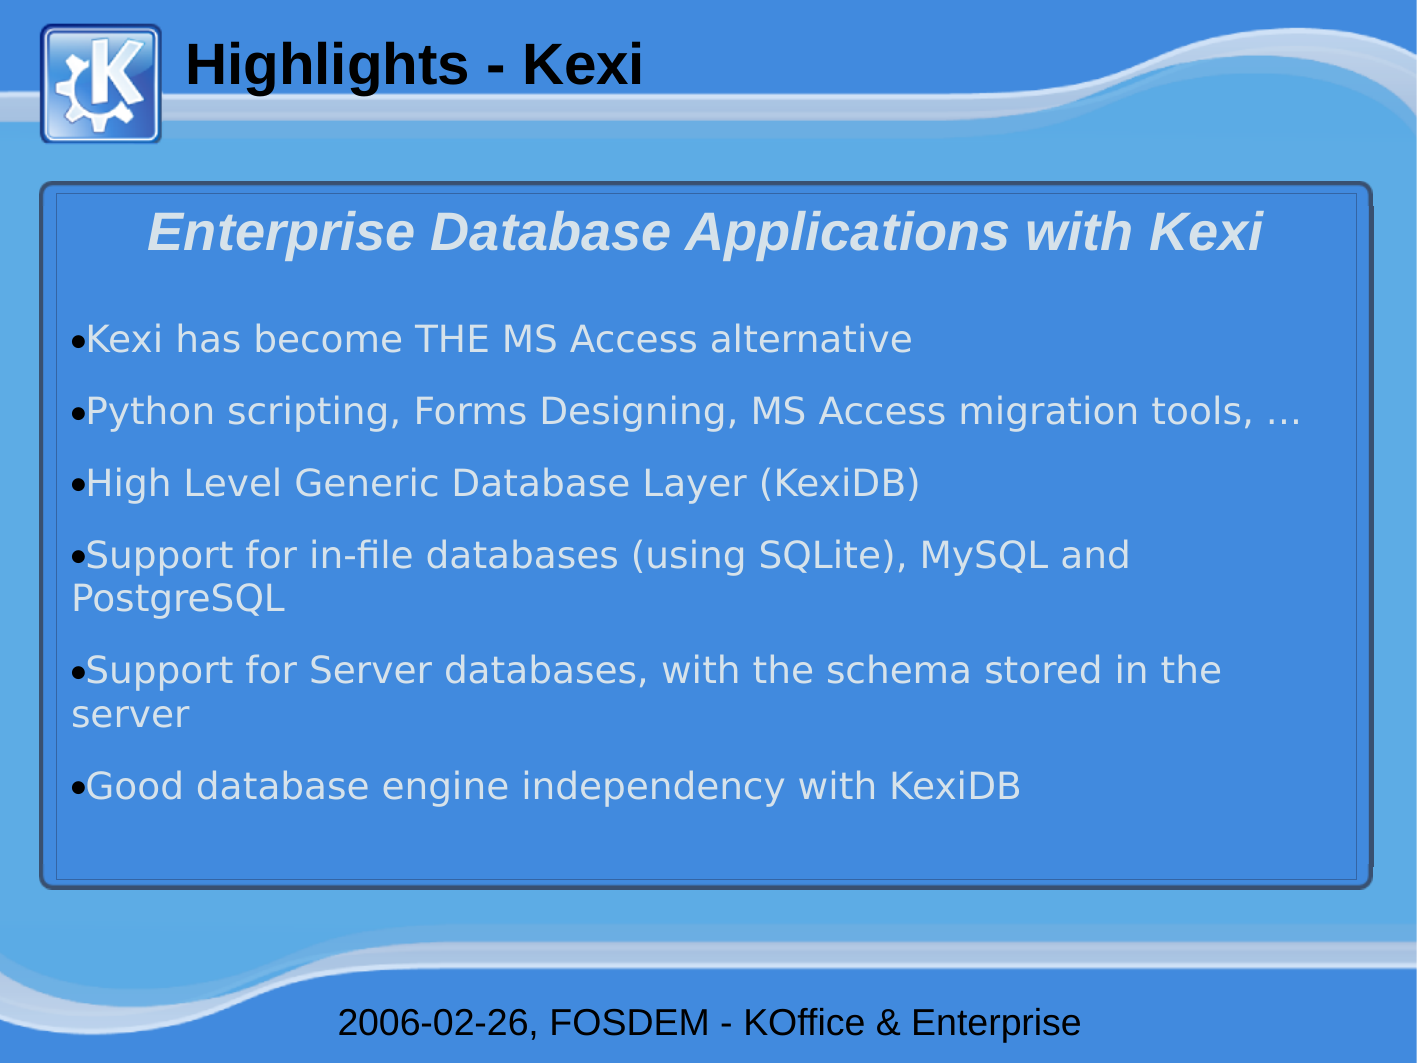

Highlights - Kexi
Enterprise Database Applications with Kexi
Kexi has become THE MS Access alternative
Python scripting, Forms Designing, MS Access migration tools, ...
High Level Generic Database Layer (KexiDB)
Support for in-file databases (using SQLite), MySQL and PostgreSQL
Support for Server databases, with the schema stored in the server
Good database engine independency with KexiDB